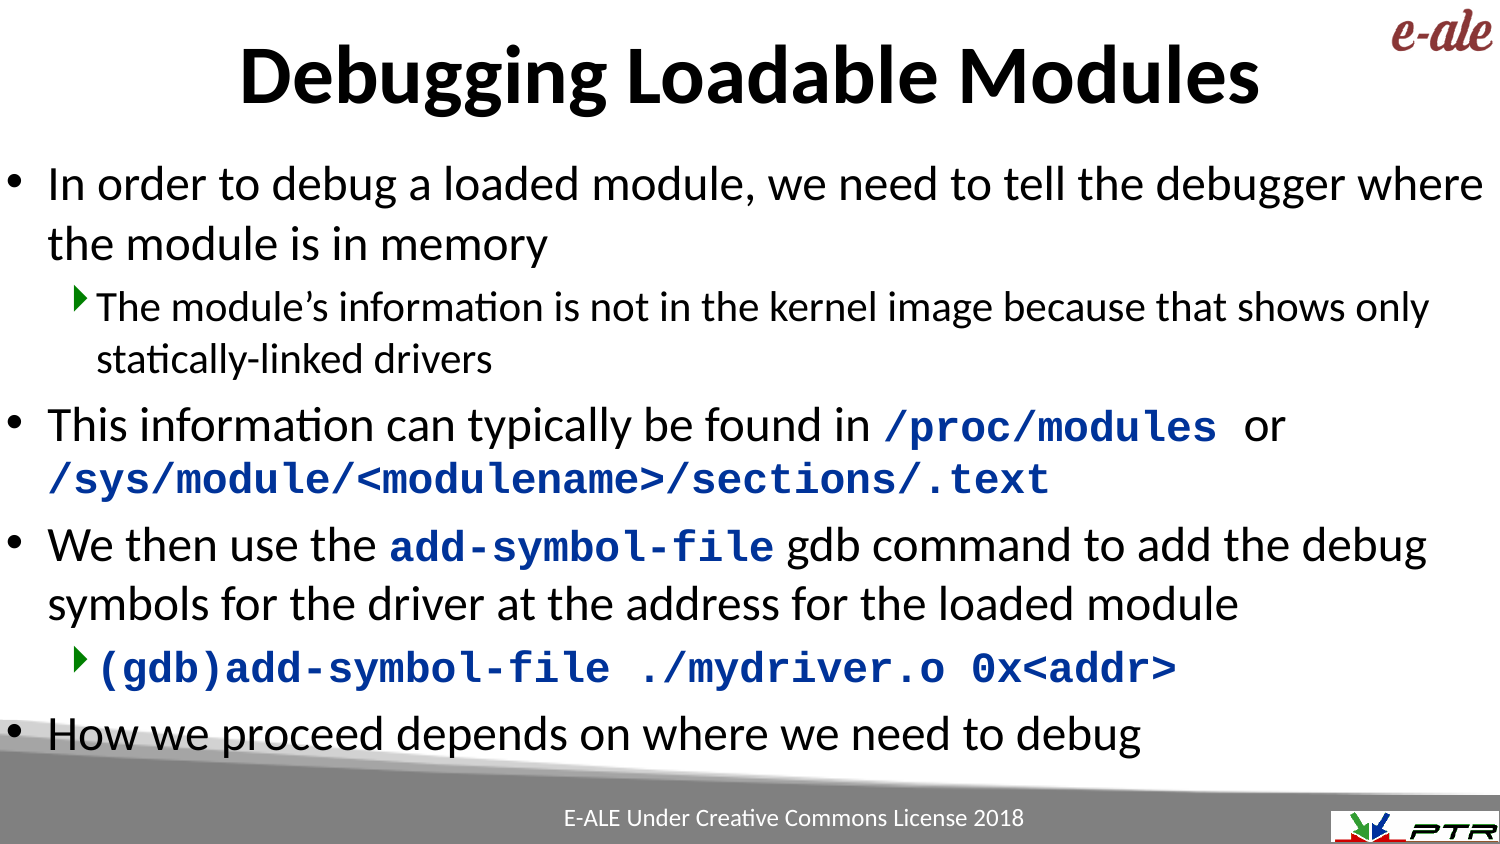

# Debugging Loadable Modules
In order to debug a loaded module, we need to tell the debugger where the module is in memory
The module’s information is not in the kernel image because that shows only statically-linked drivers
This information can typically be found in /proc/modules or /sys/module/<modulename>/sections/.text
We then use the add-symbol-file gdb command to add the debug symbols for the driver at the address for the loaded module
(gdb)add-symbol-file ./mydriver.o 0x<addr>
How we proceed depends on where we need to debug